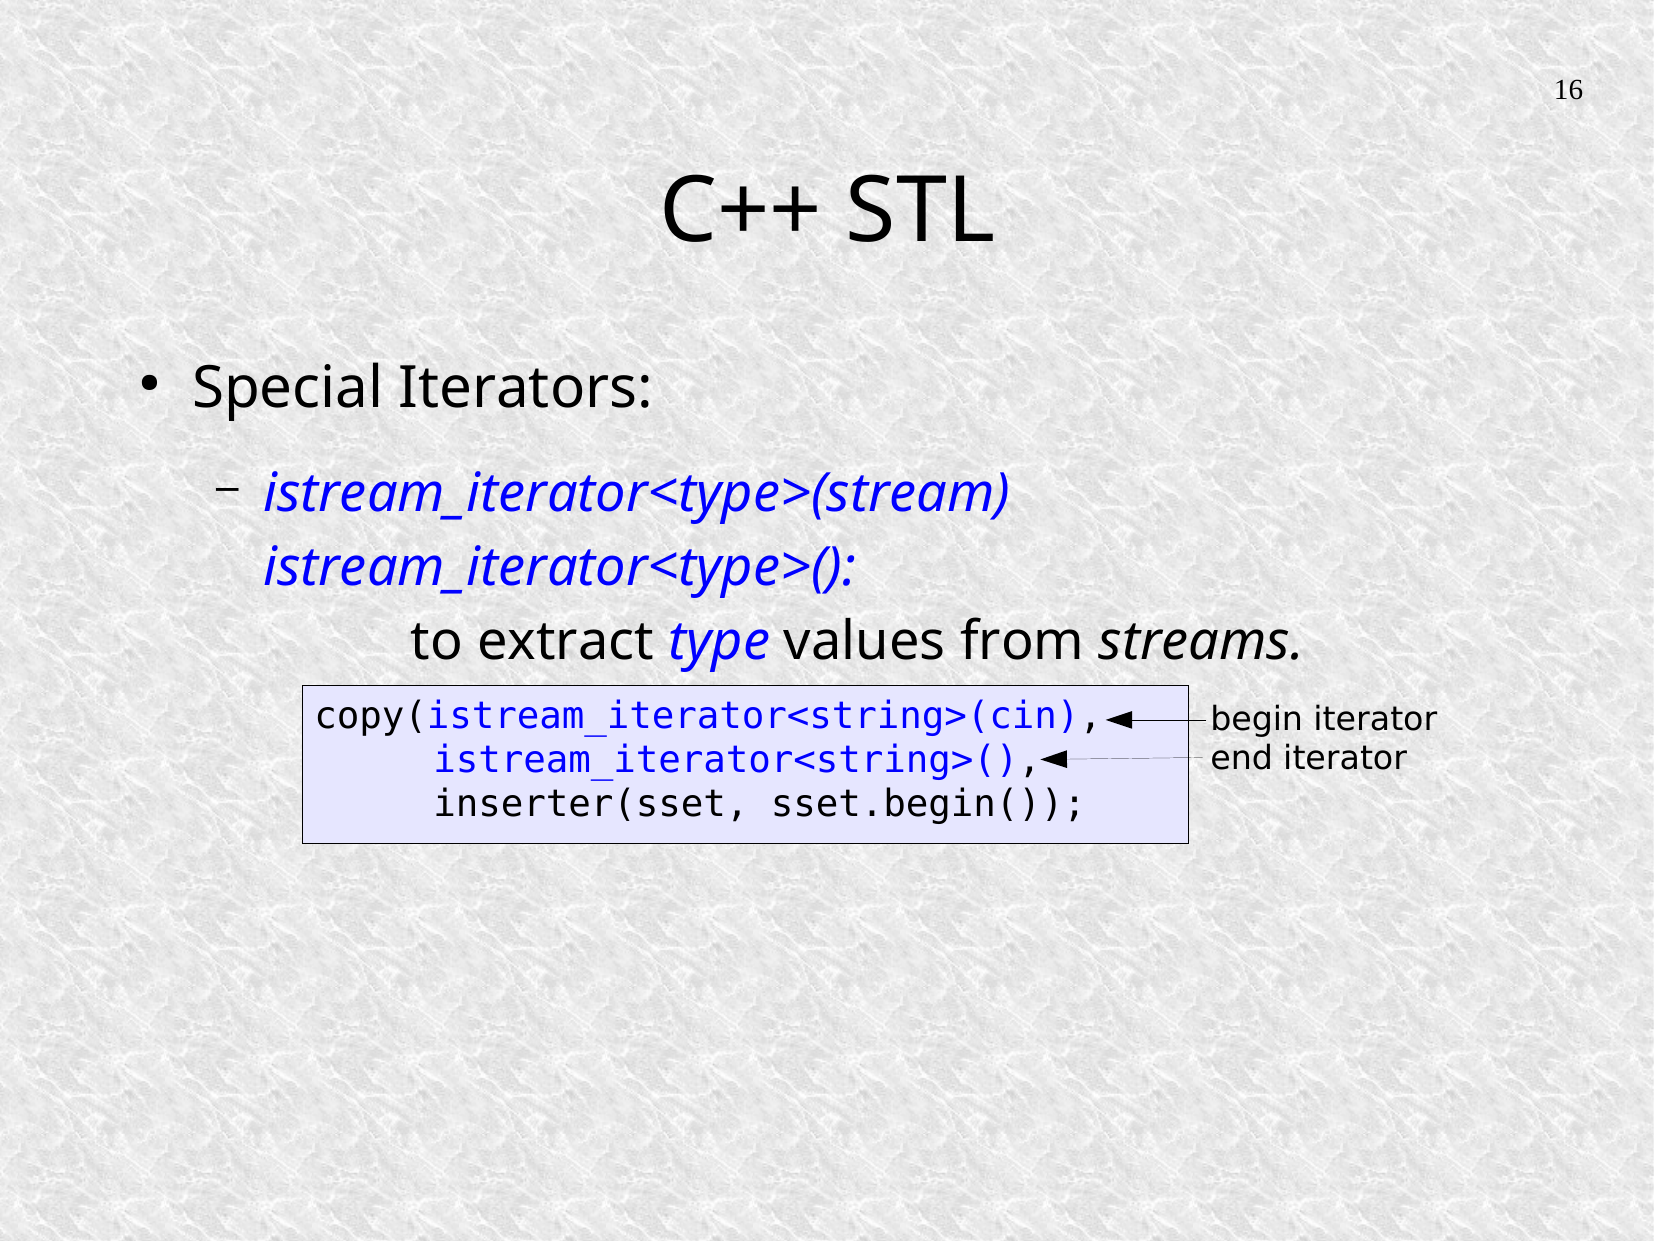

16
# C++ STL
Special Iterators:
istream_iterator<type>(stream) istream_iterator<type>():
		to extract type values from streams.
copy(istream_iterator<string>(cin),
	 istream_iterator<string>(),
	 inserter(sset, sset.begin());
begin iterator
end iterator